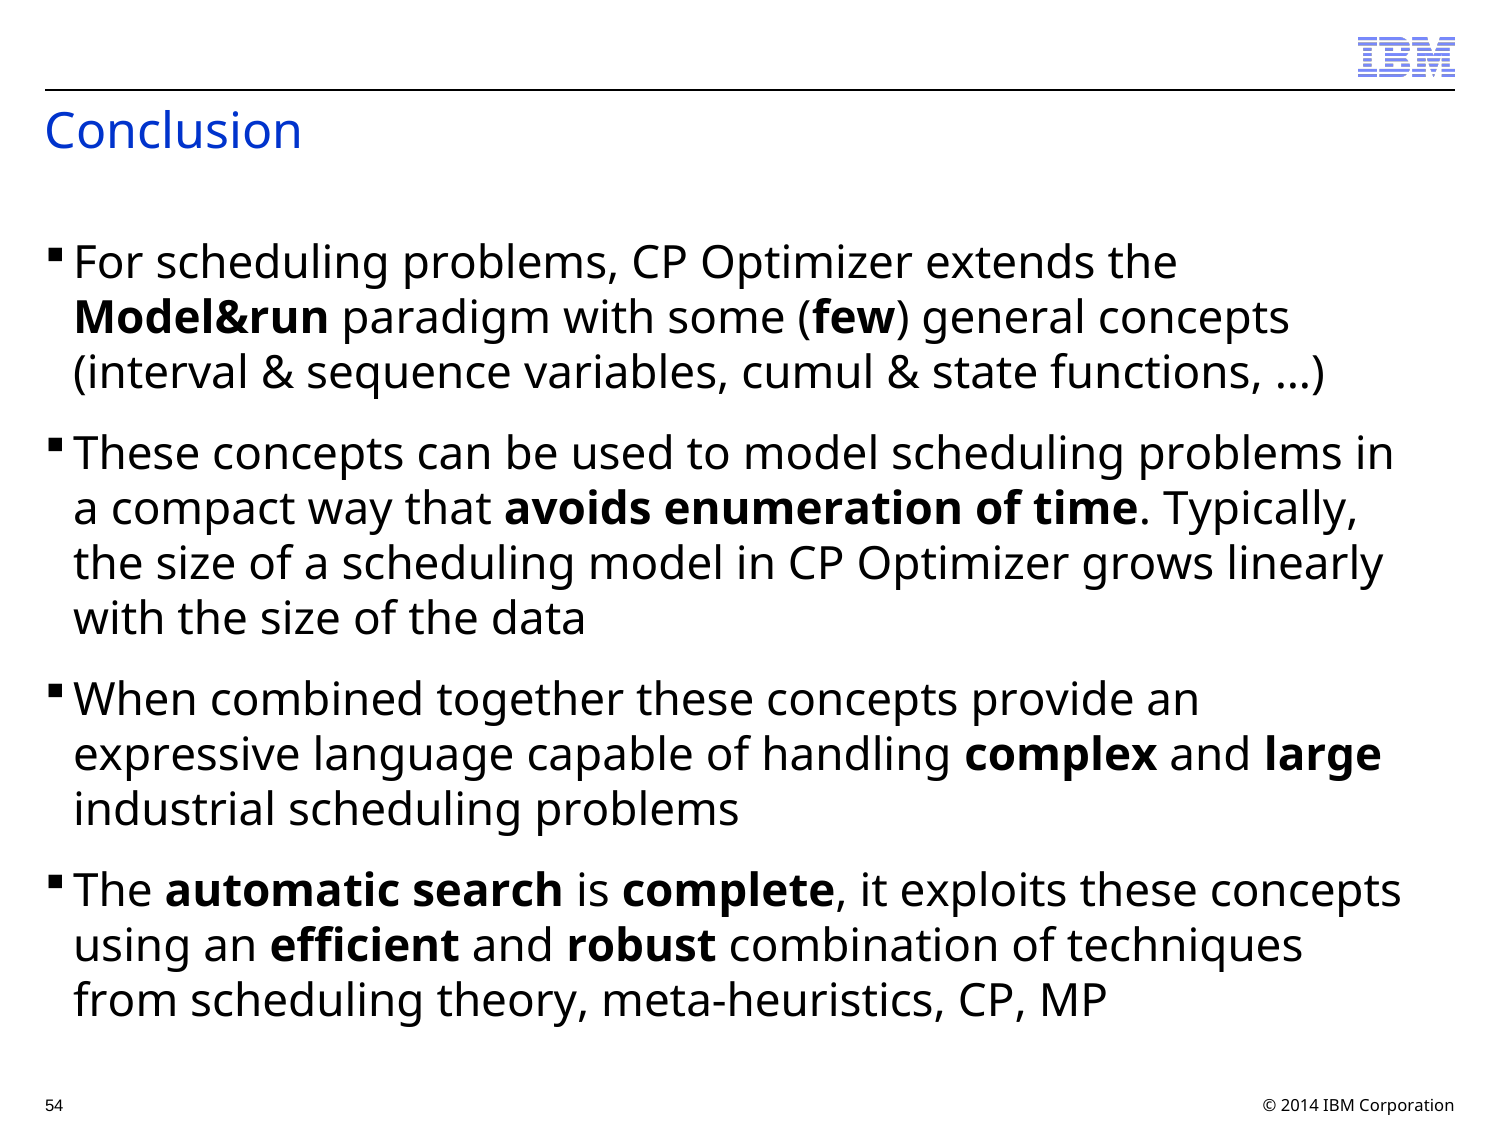

# Conclusion
For scheduling problems, CP Optimizer extends the Model&run paradigm with some (few) general concepts (interval & sequence variables, cumul & state functions, …)
These concepts can be used to model scheduling problems in a compact way that avoids enumeration of time. Typically, the size of a scheduling model in CP Optimizer grows linearly with the size of the data
When combined together these concepts provide an expressive language capable of handling complex and large industrial scheduling problems
The automatic search is complete, it exploits these concepts using an efficient and robust combination of techniques from scheduling theory, meta-heuristics, CP, MP
54